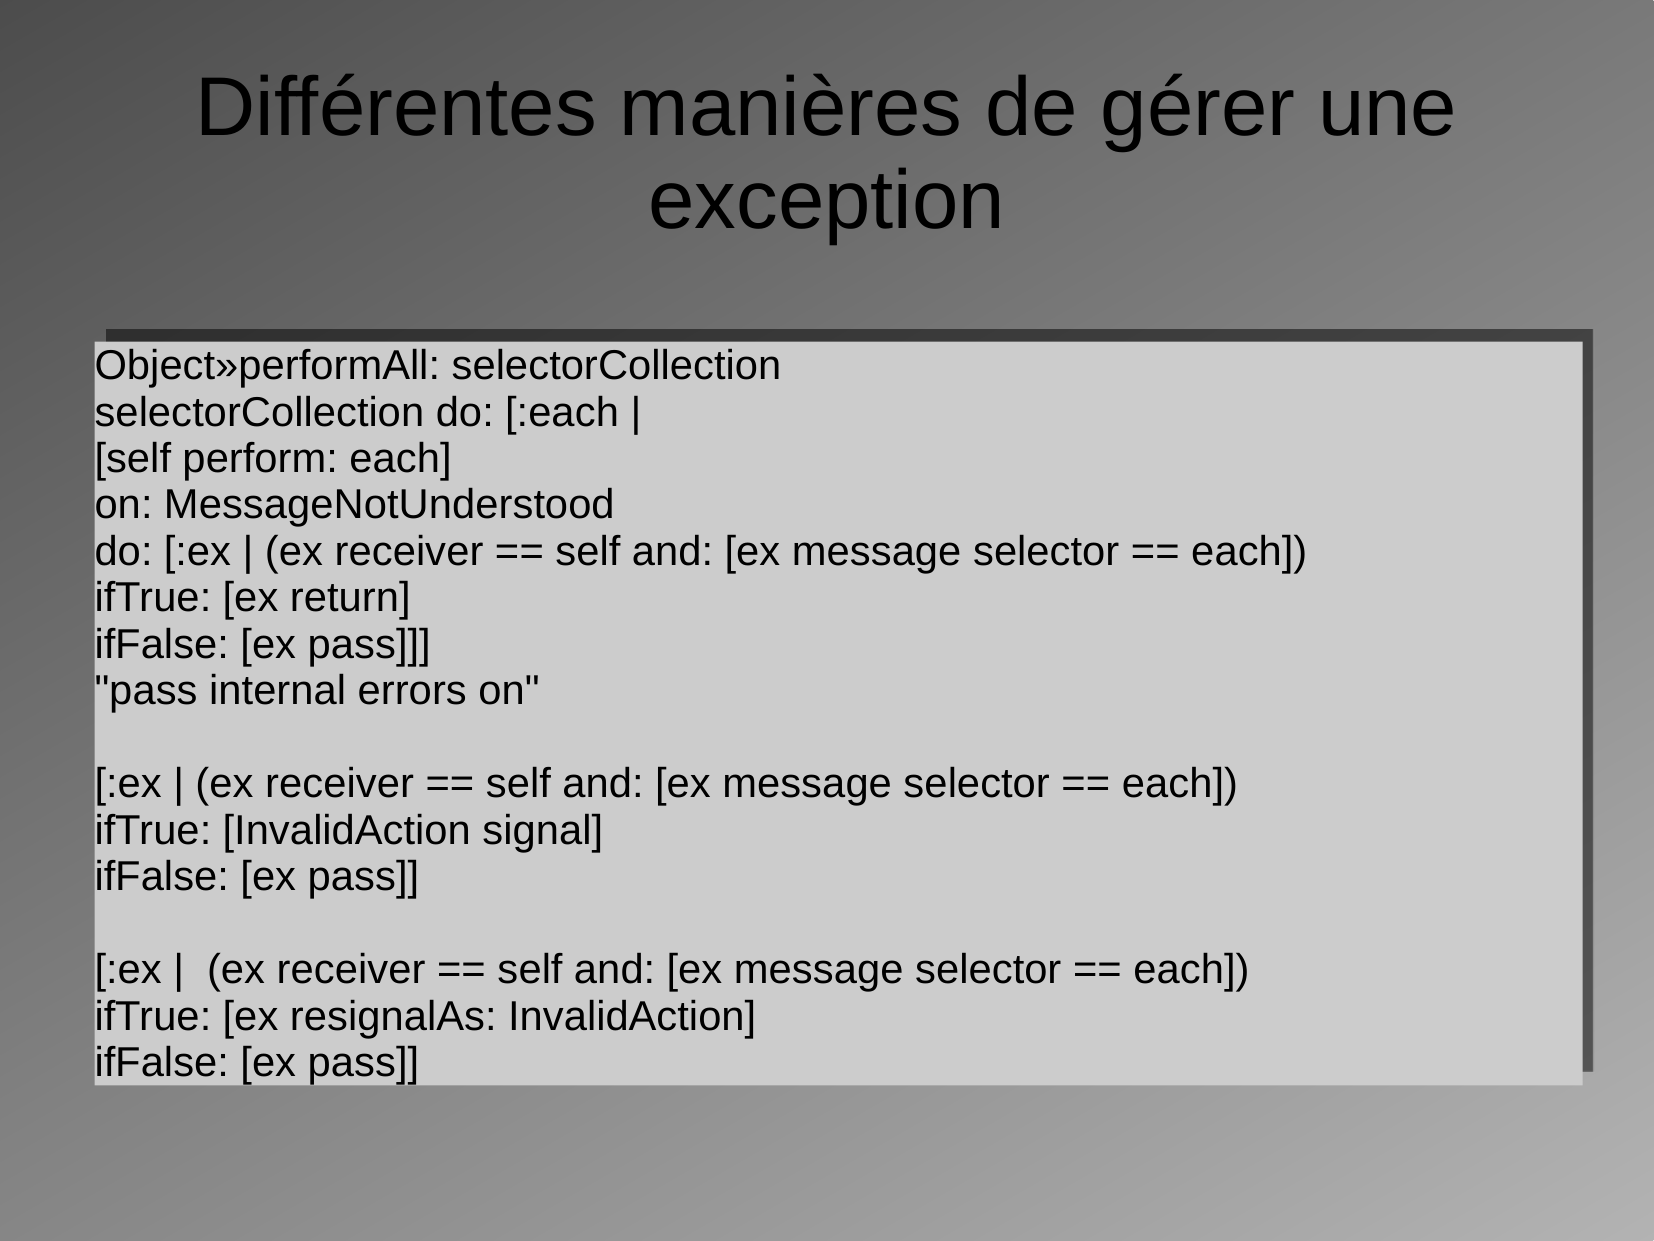

# Différentes manières de gérer une exception
Object»performAll: selectorCollection
selectorCollection do: [:each |
[self perform: each]
on: MessageNotUnderstood
do: [:ex | (ex receiver == self and: [ex message selector == each])
ifTrue: [ex return]
ifFalse: [ex pass]]]
"pass internal errors on"
[:ex | (ex receiver == self and: [ex message selector == each])
ifTrue: [InvalidAction signal]
ifFalse: [ex pass]]
[:ex | (ex receiver == self and: [ex message selector == each])
ifTrue: [ex resignalAs: InvalidAction]
ifFalse: [ex pass]]